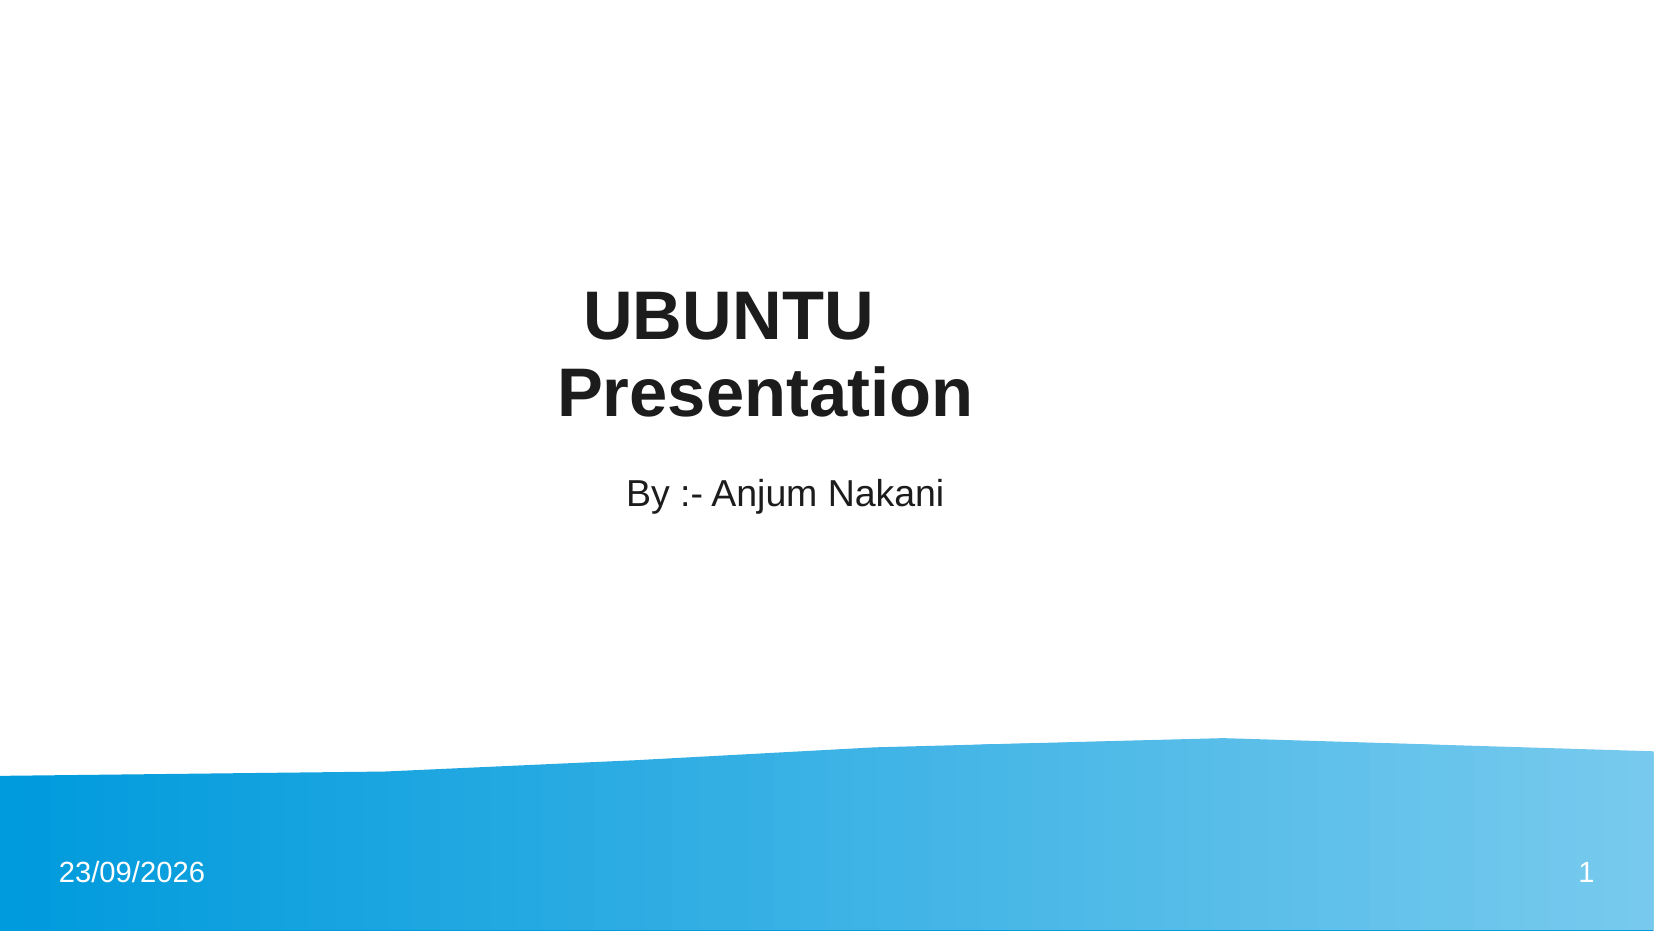

# UBUNTU Presentation
By :- Anjum Nakani